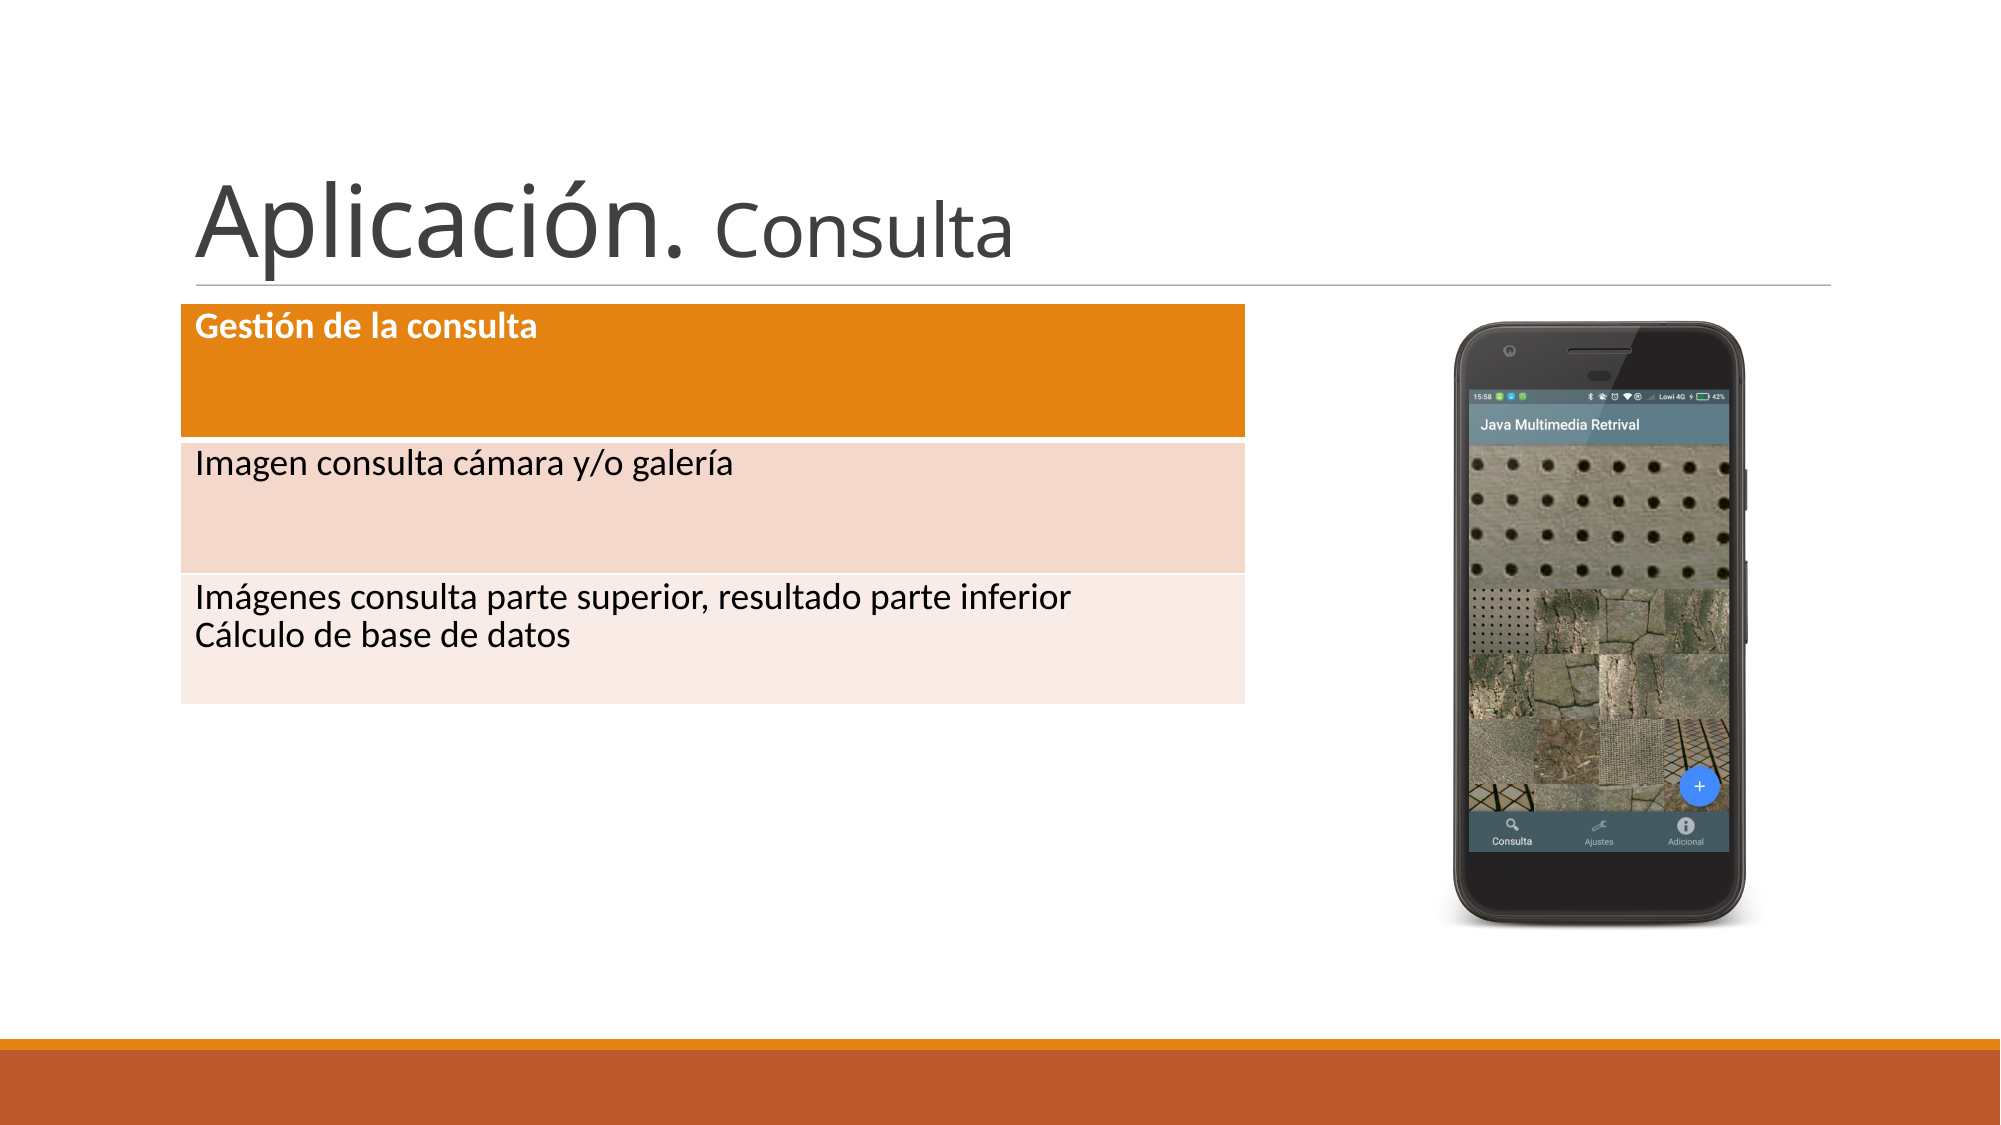

# Aplicación. Consulta
| Gestión de la consulta |
| --- |
| Imagen consulta cámara y/o galería |
| Imágenes consulta parte superior, resultado parte inferior Cálculo de base de datos |